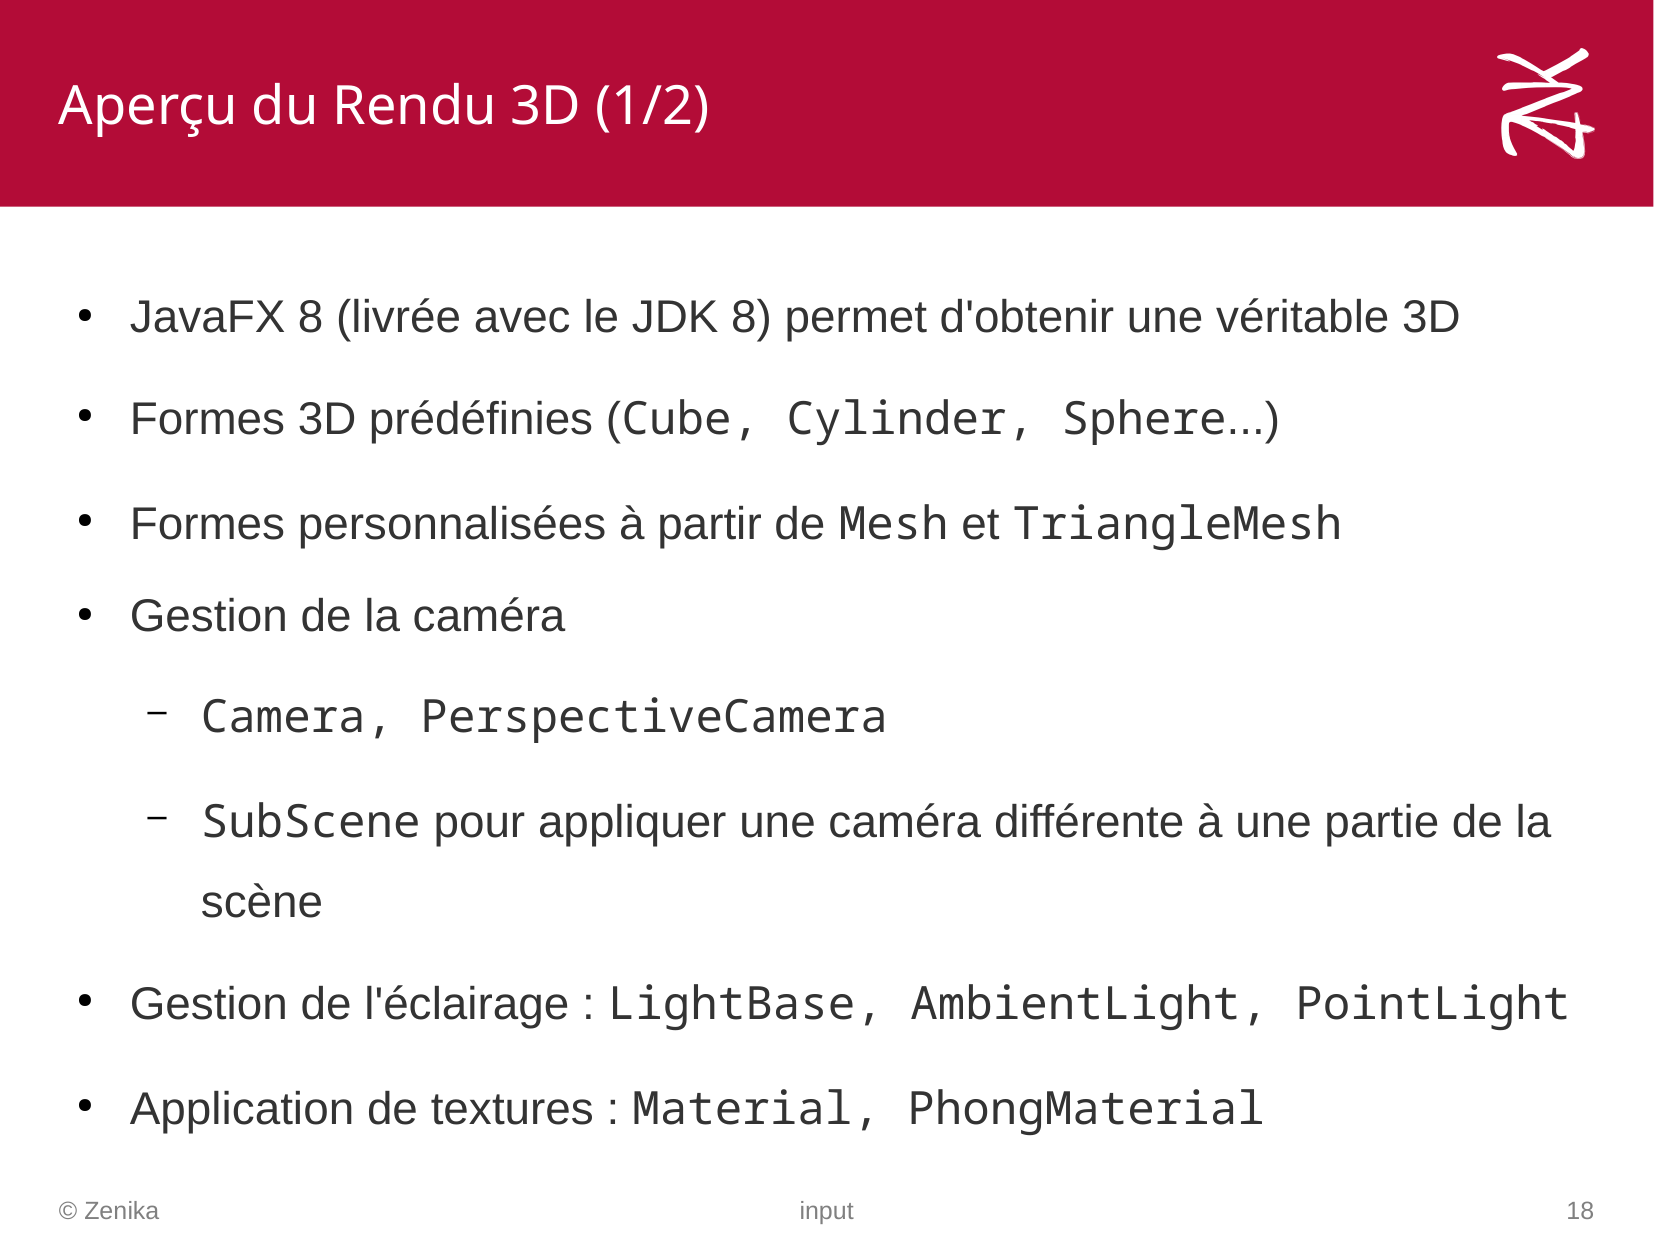

# Aperçu du Rendu 3D (1/2)
JavaFX 8 (livrée avec le JDK 8) permet d'obtenir une véritable 3D
Formes 3D prédéfinies (Cube, Cylinder, Sphere...)
Formes personnalisées à partir de Mesh et TriangleMesh
Gestion de la caméra
Camera, PerspectiveCamera
SubScene pour appliquer une caméra différente à une partie de la scène
Gestion de l'éclairage : LightBase, AmbientLight, PointLight
Application de textures : Material, PhongMaterial